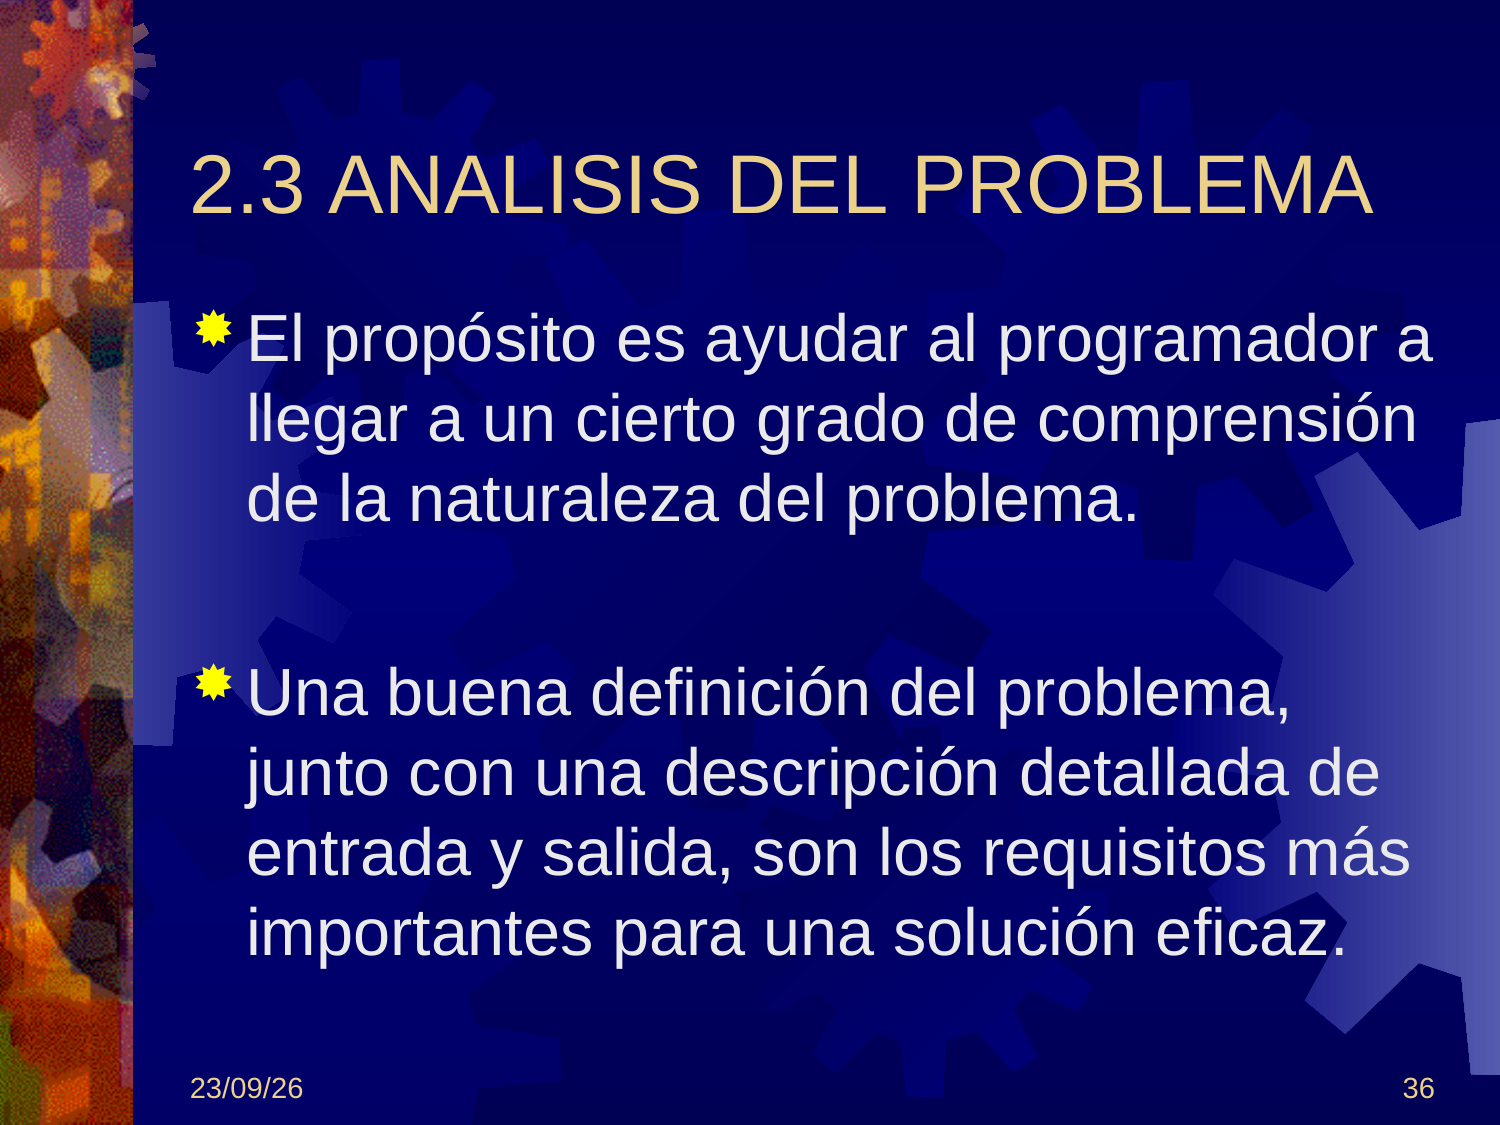

# 2.3 ANALISIS DEL PROBLEMA
El propósito es ayudar al programador a llegar a un cierto grado de comprensión de la naturaleza del problema.
Una buena definición del problema, junto con una descripción detallada de entrada y salida, son los requisitos más importantes para una solución eficaz.